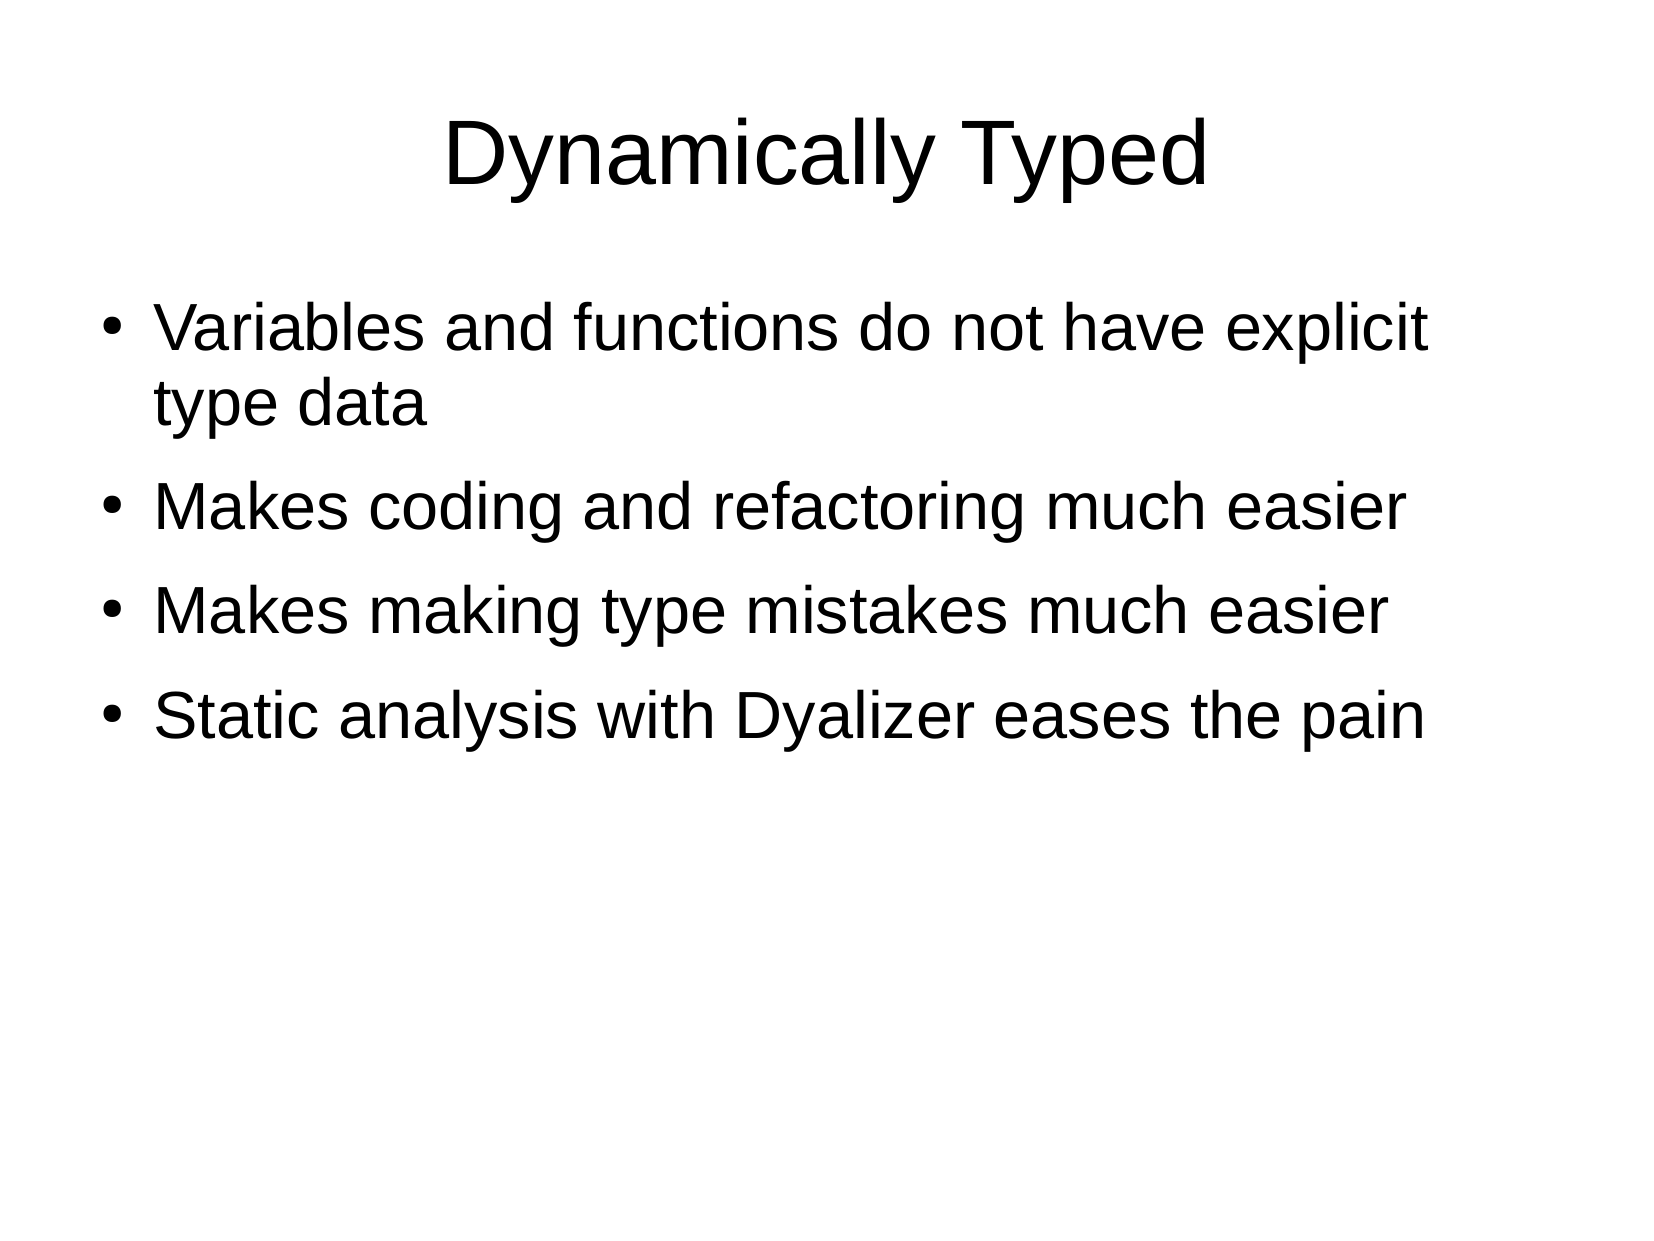

# Dynamically Typed
Variables and functions do not have explicit type data
Makes coding and refactoring much easier
Makes making type mistakes much easier
Static analysis with Dyalizer eases the pain